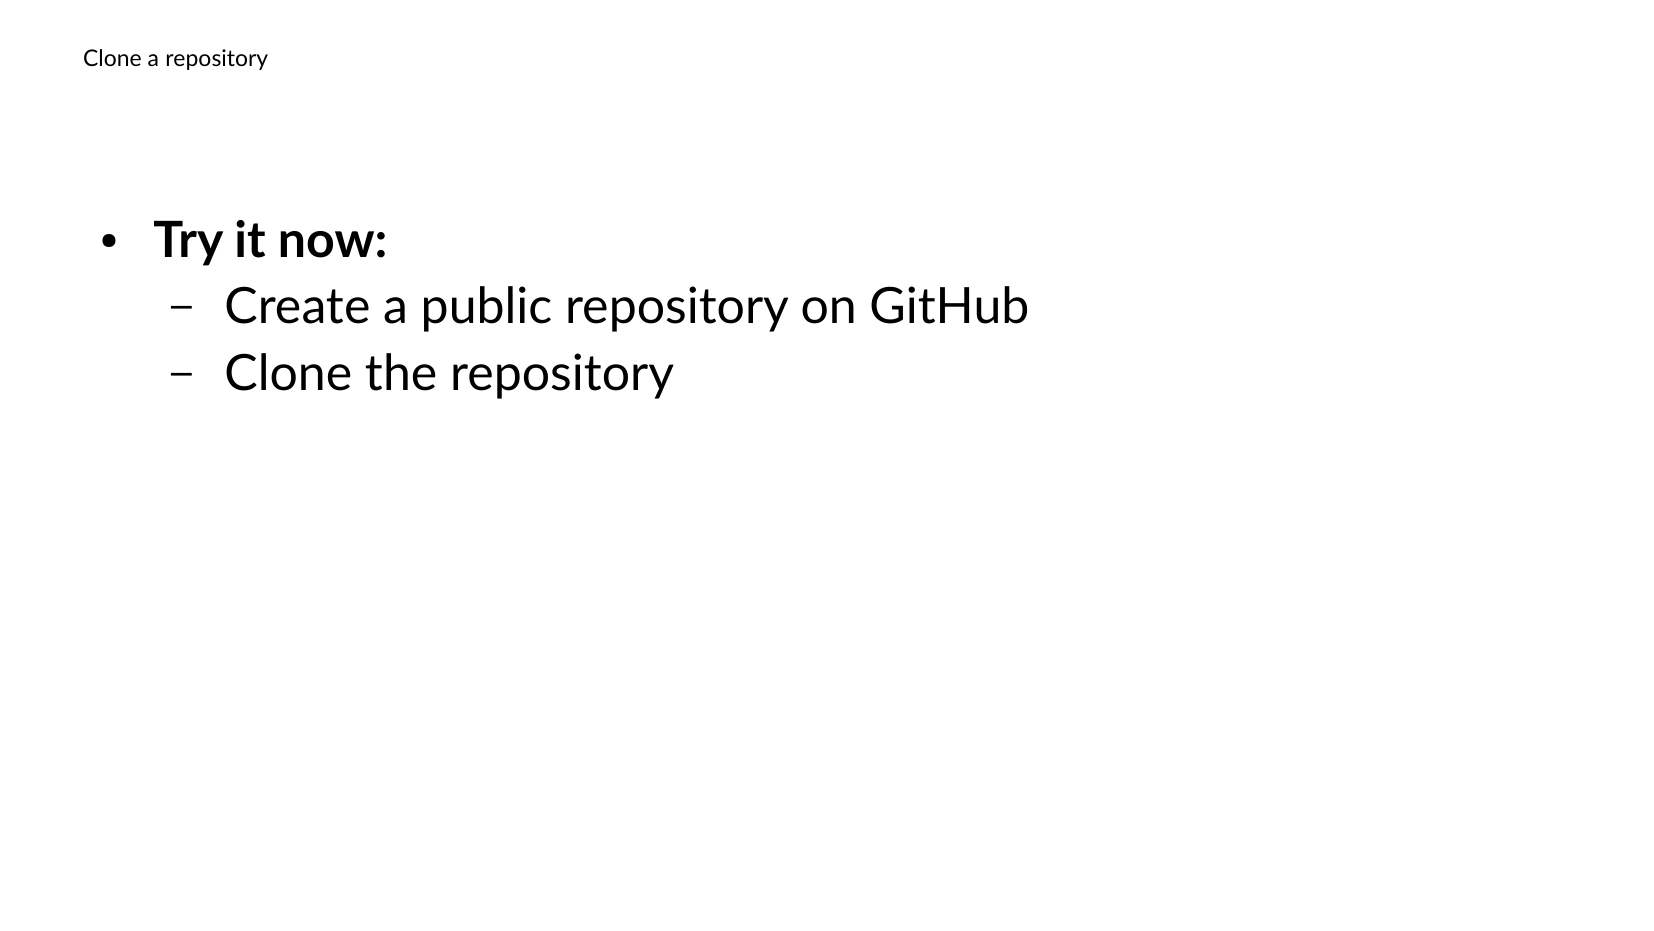

# Clone a repository
Try it now:
Create a public repository on GitHub
Clone the repository